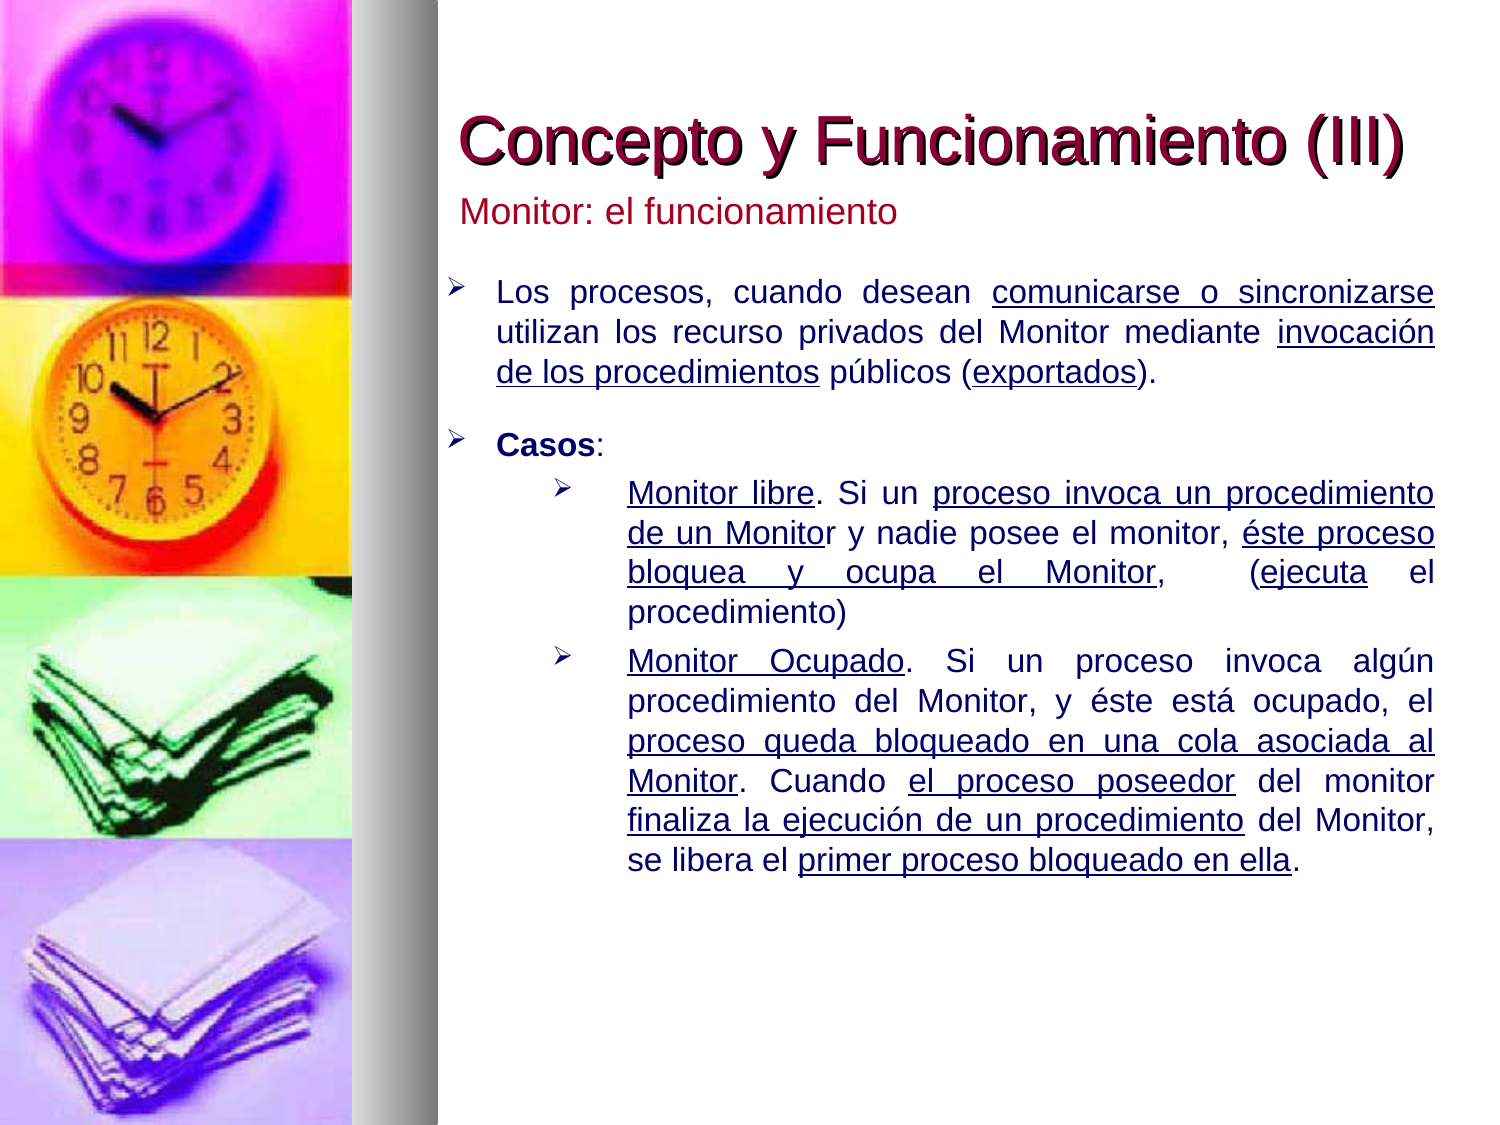

# Concepto y Funcionamiento (III)
 Monitor: el funcionamiento
Los procesos, cuando desean comunicarse o sincronizarse utilizan los recurso privados del Monitor mediante invocación de los procedimientos públicos (exportados).
Casos:
Monitor libre. Si un proceso invoca un procedimiento de un Monitor y nadie posee el monitor, éste proceso bloquea y ocupa el Monitor, (ejecuta el procedimiento)
Monitor Ocupado. Si un proceso invoca algún procedimiento del Monitor, y éste está ocupado, el proceso queda bloqueado en una cola asociada al Monitor. Cuando el proceso poseedor del monitor finaliza la ejecución de un procedimiento del Monitor, se libera el primer proceso bloqueado en ella.